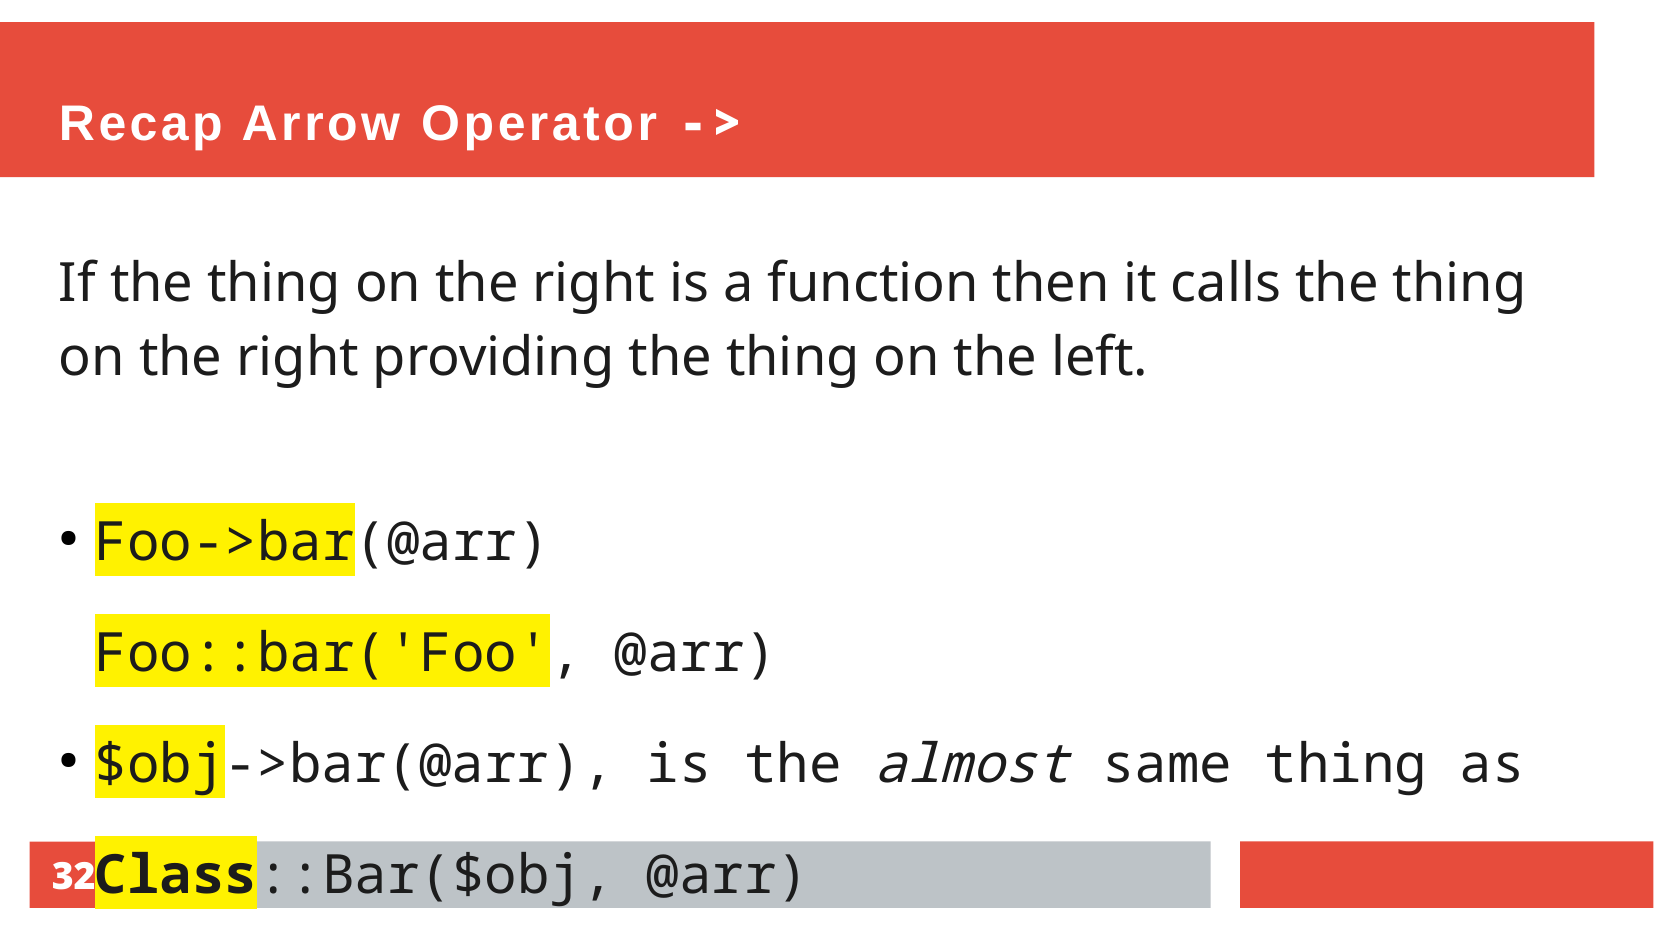

# Recap Arrow Operator ->
If the thing on the right is a function then it calls the thing on the right providing the thing on the left.
Foo->bar(@arr)
Foo::bar('Foo', @arr)
$obj->bar(@arr), is the almost same thing as
Class::Bar($obj, @arr)
32